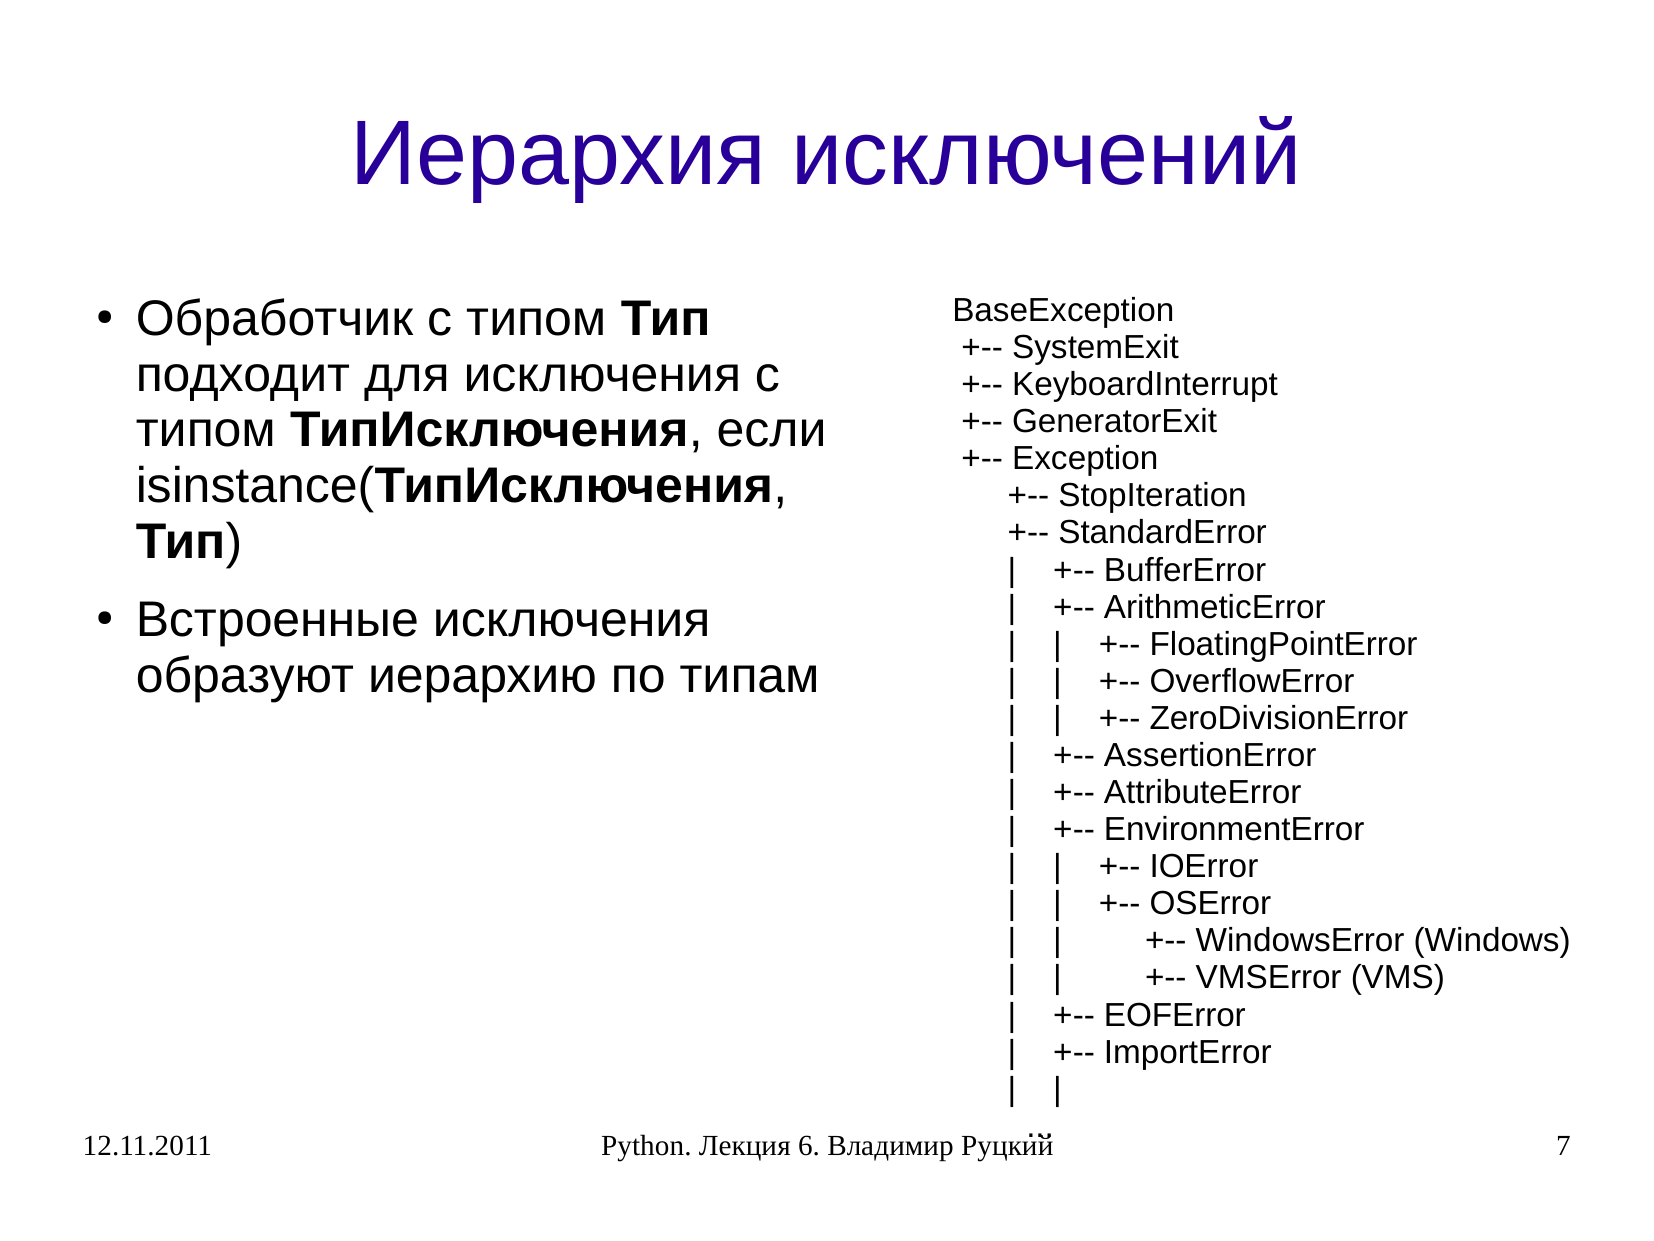

# Иерархия исключений
BaseException
 +-- SystemExit
 +-- KeyboardInterrupt
 +-- GeneratorExit
 +-- Exception
 +-- StopIteration
 +-- StandardError
 | +-- BufferError
 | +-- ArithmeticError
 | | +-- FloatingPointError
 | | +-- OverflowError
 | | +-- ZeroDivisionError
 | +-- AssertionError
 | +-- AttributeError
 | +-- EnvironmentError
 | | +-- IOError
 | | +-- OSError
 | | +-- WindowsError (Windows)
 | | +-- VMSError (VMS)
 | +-- EOFError
 | +-- ImportError
 | |
 ...
Обработчик с типом Тип подходит для исключения с типом ТипИсключения, если isinstance(ТипИсключения, Тип)
Встроенные исключения образуют иерархию по типам
12.11.2011
Python. Лекция 6. Владимир Руцкий
7